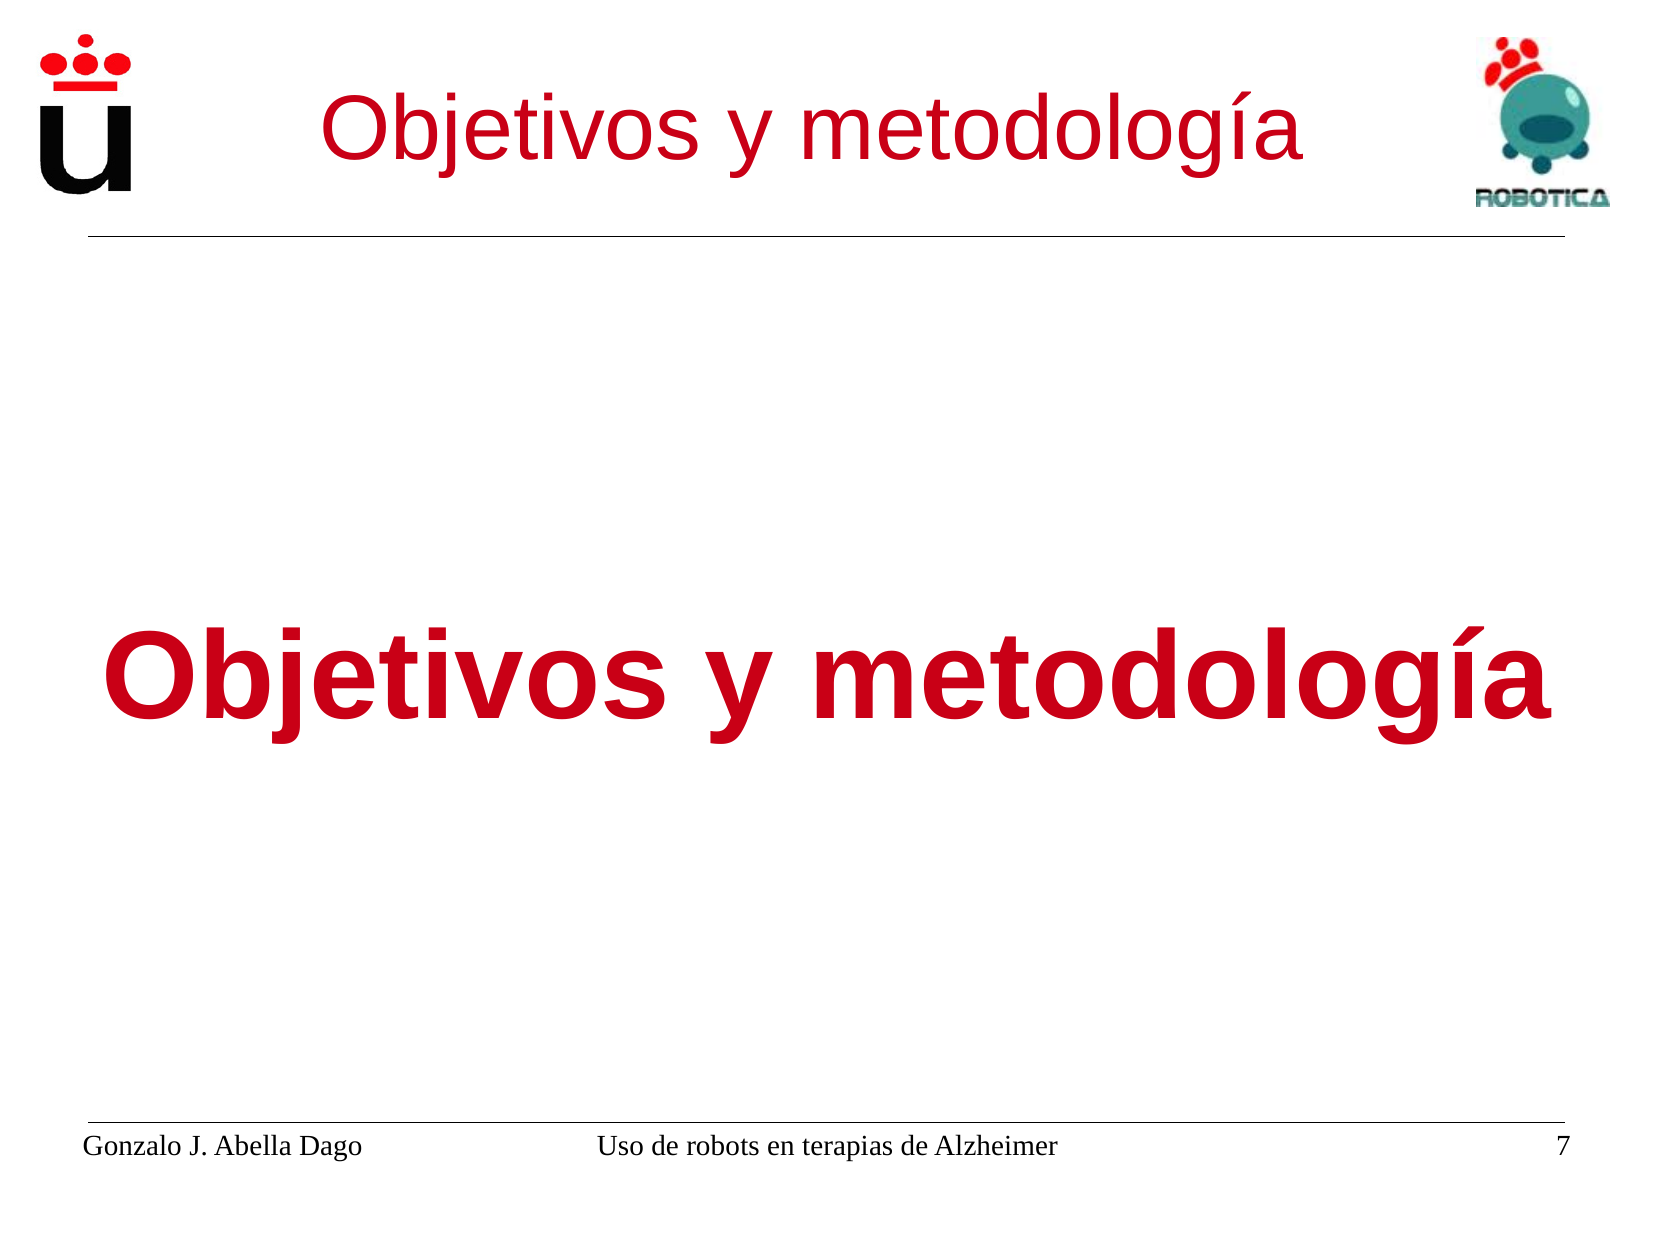

# Objetivos y metodología
Objetivos y metodología
7